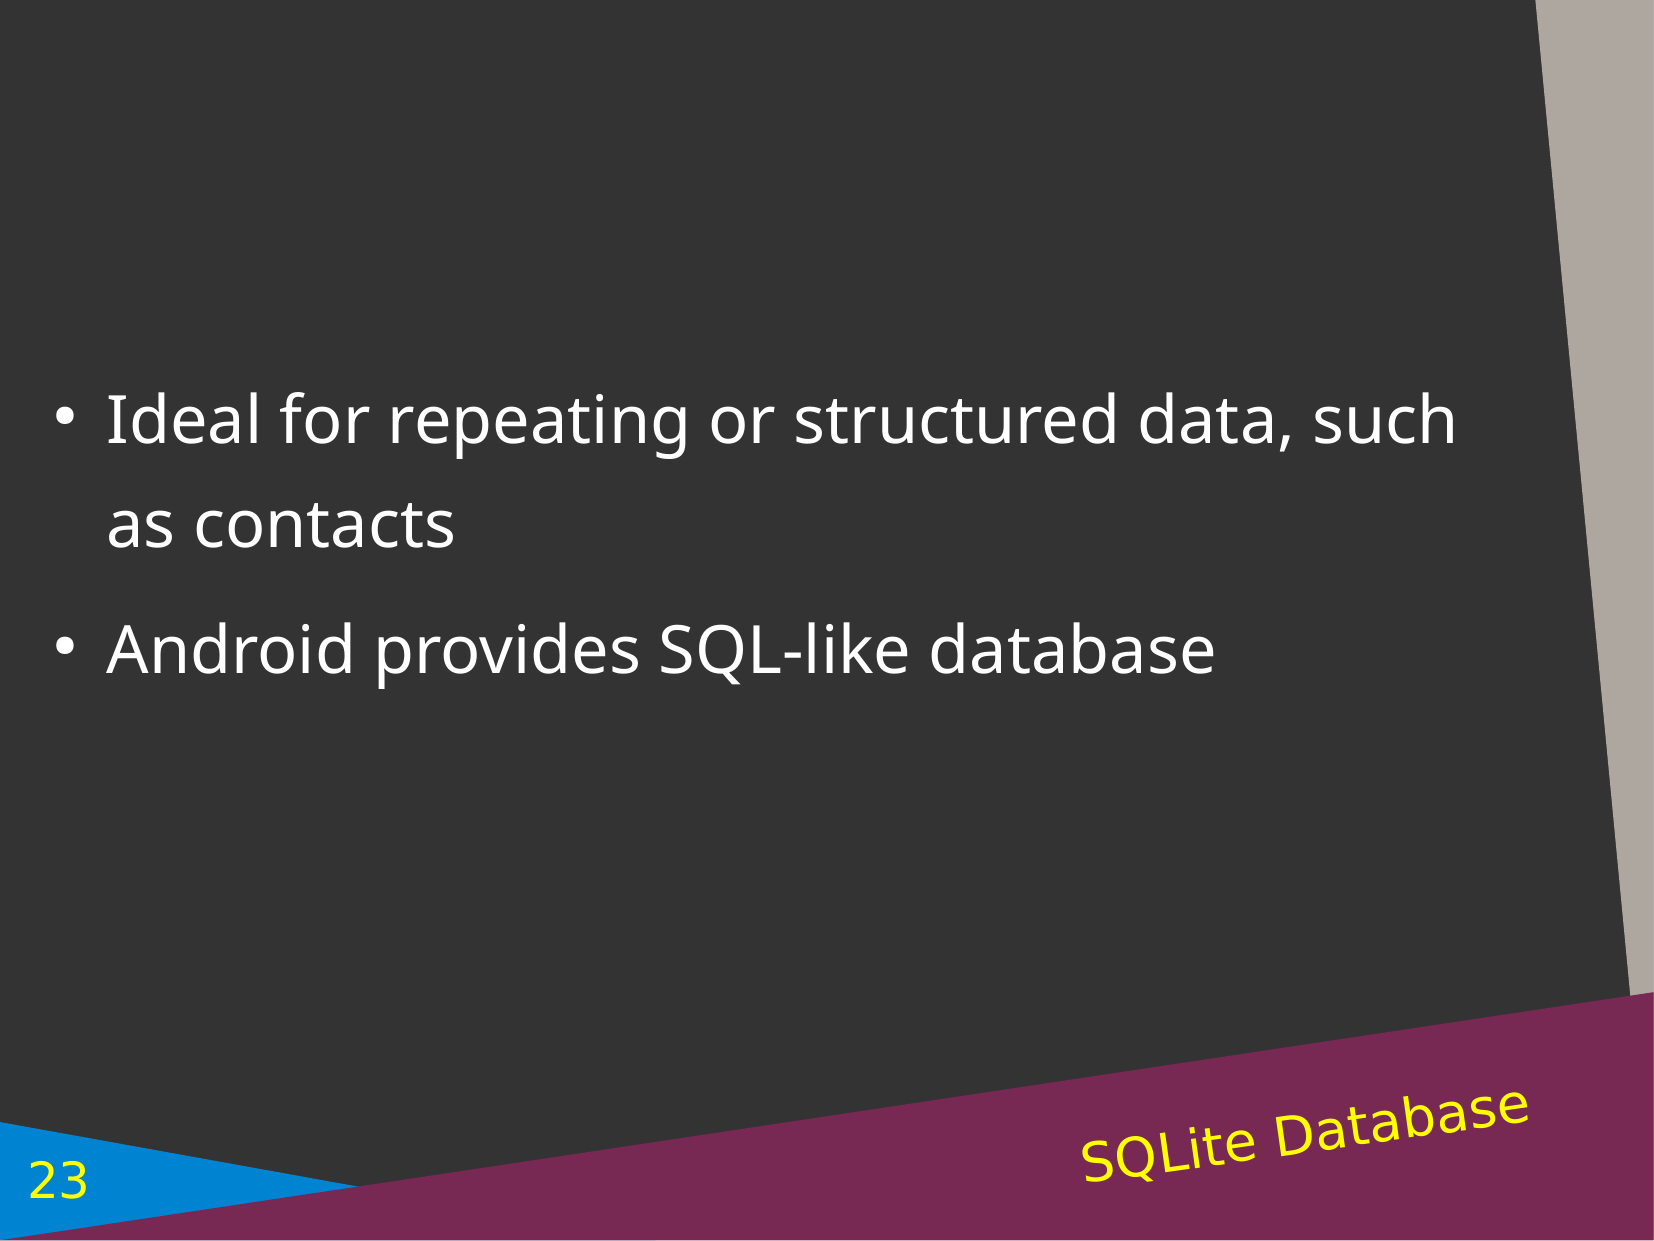

Ideal for repeating or structured data, such as contacts
Android provides SQL-like database
# SQLite Database
23